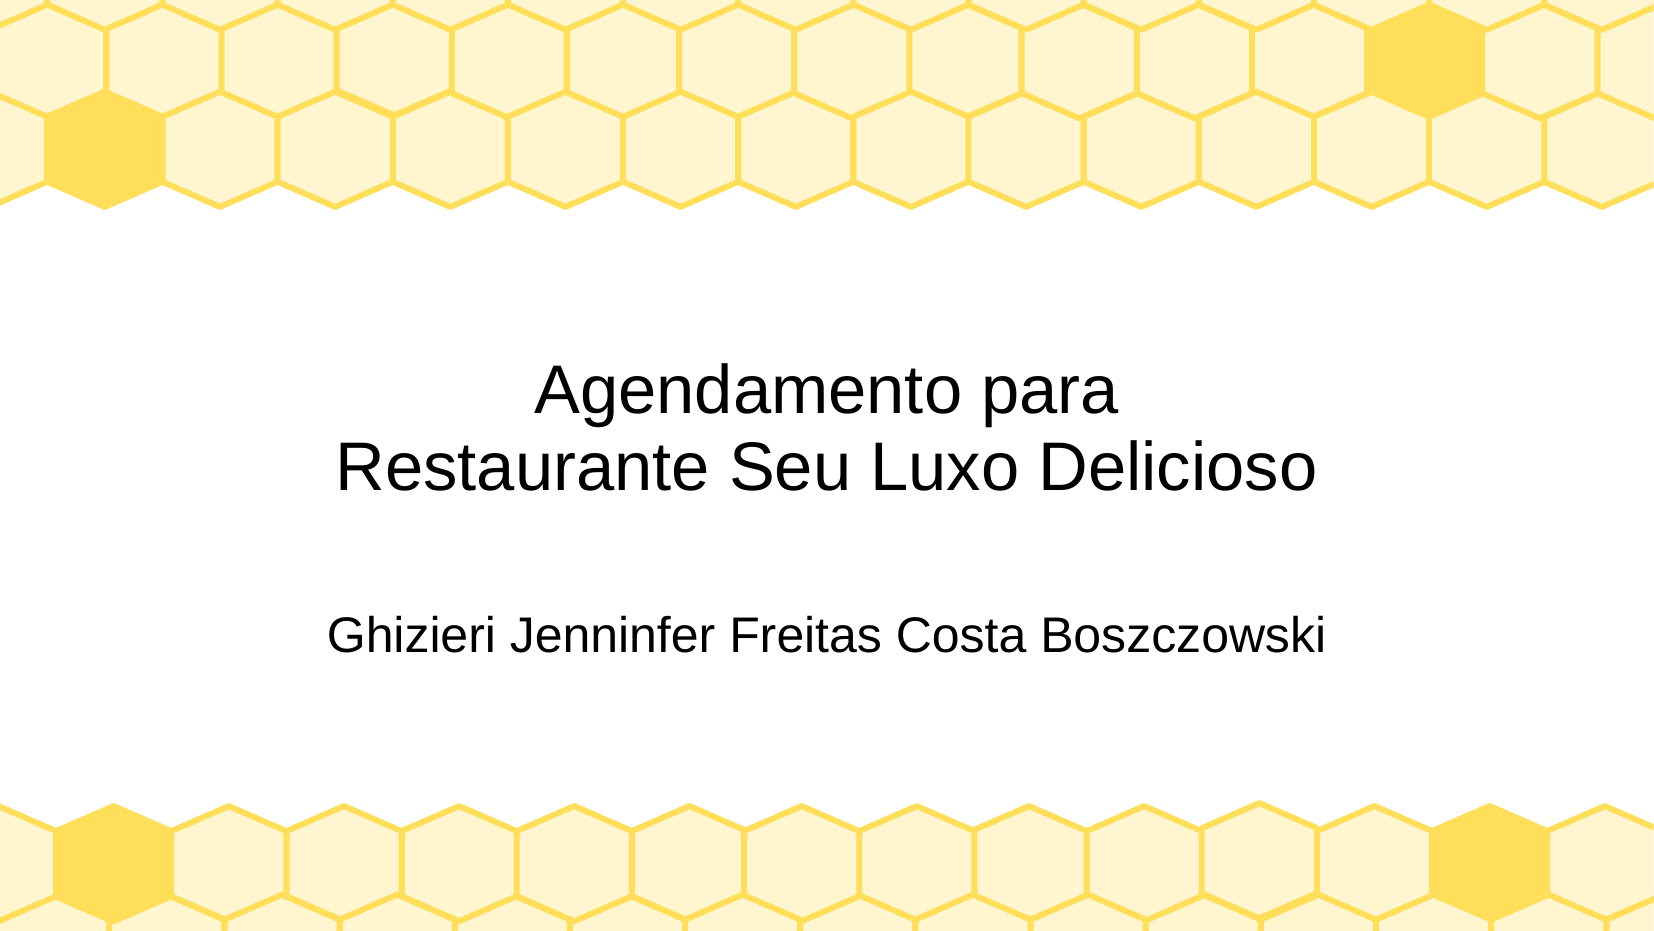

# Agendamento para Restaurante Seu Luxo Delicioso
Ghizieri Jenninfer Freitas Costa Boszczowski